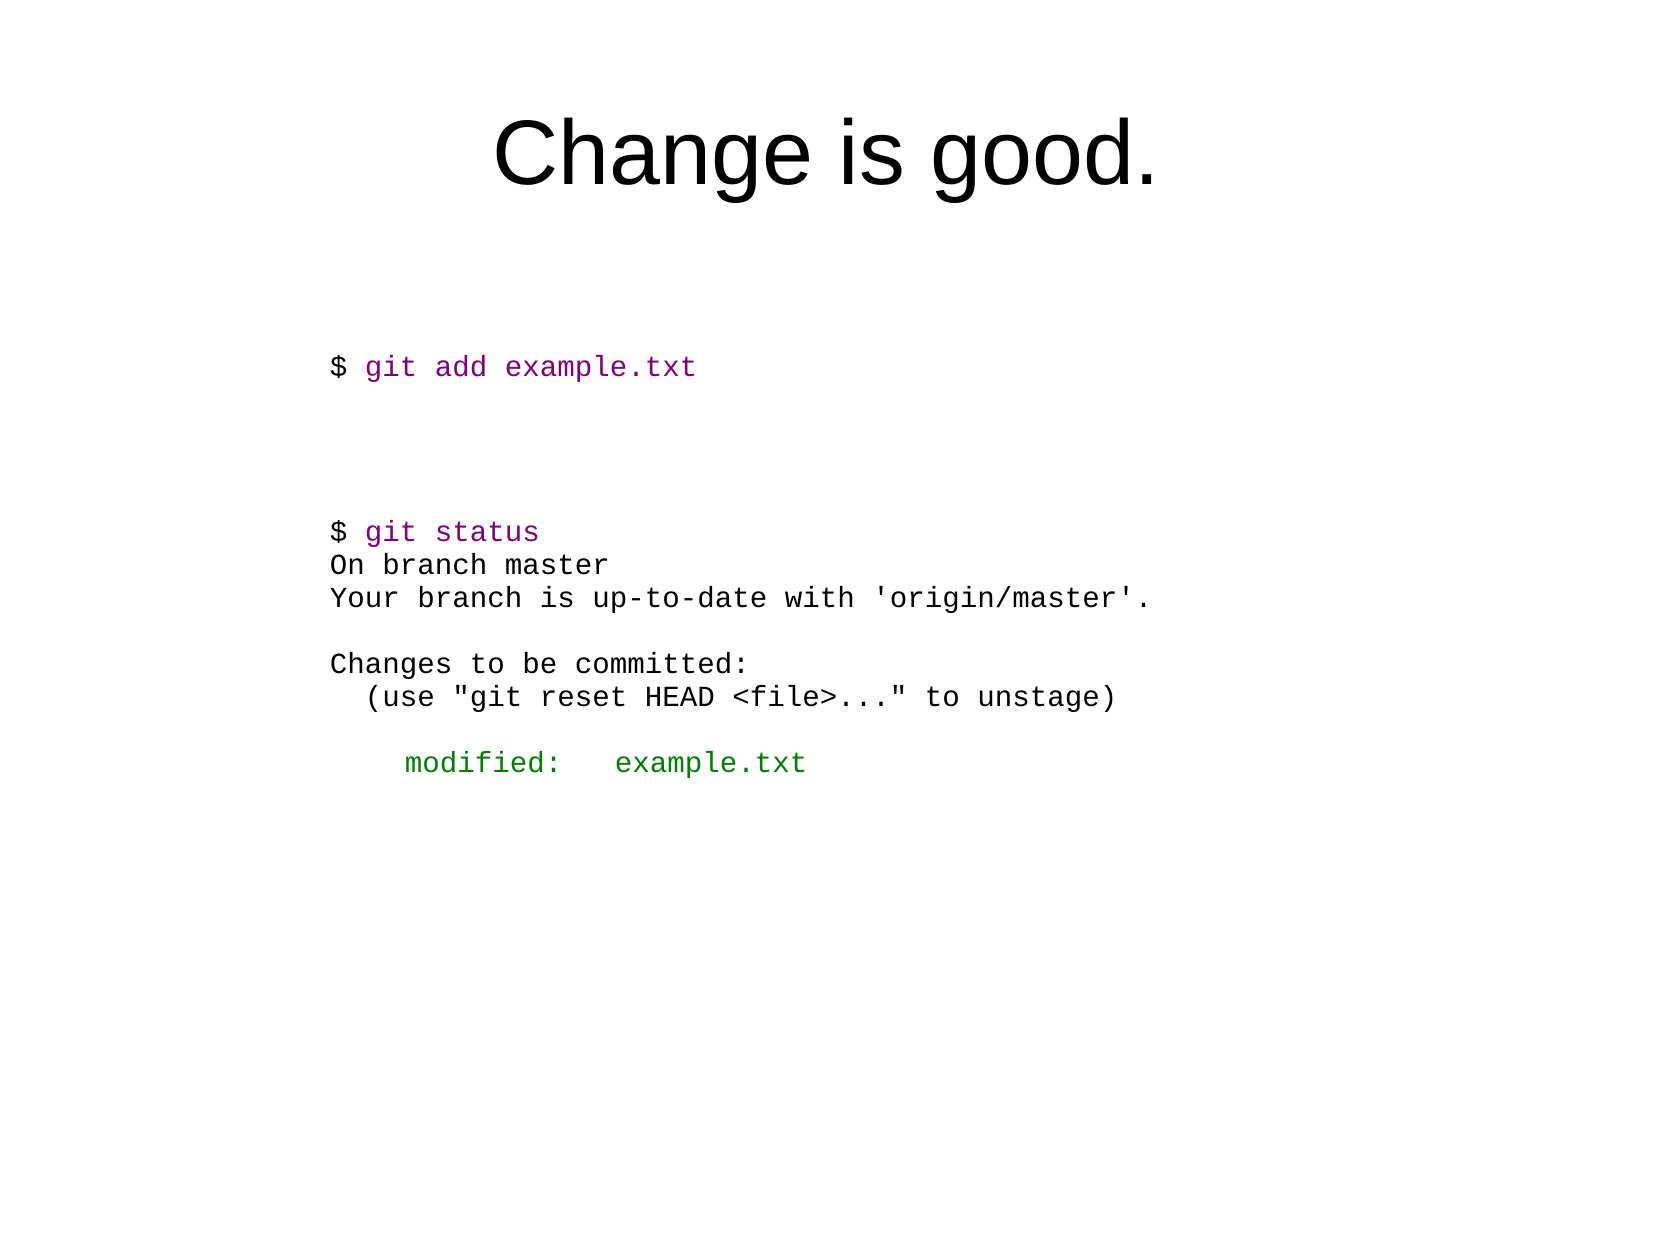

# Change is good.
$ git add example.txt
$ git status
On branch master
Your branch is up-to-date with 'origin/master'.
Changes to be committed:
 (use "git reset HEAD <file>..." to unstage)
	modified: example.txt